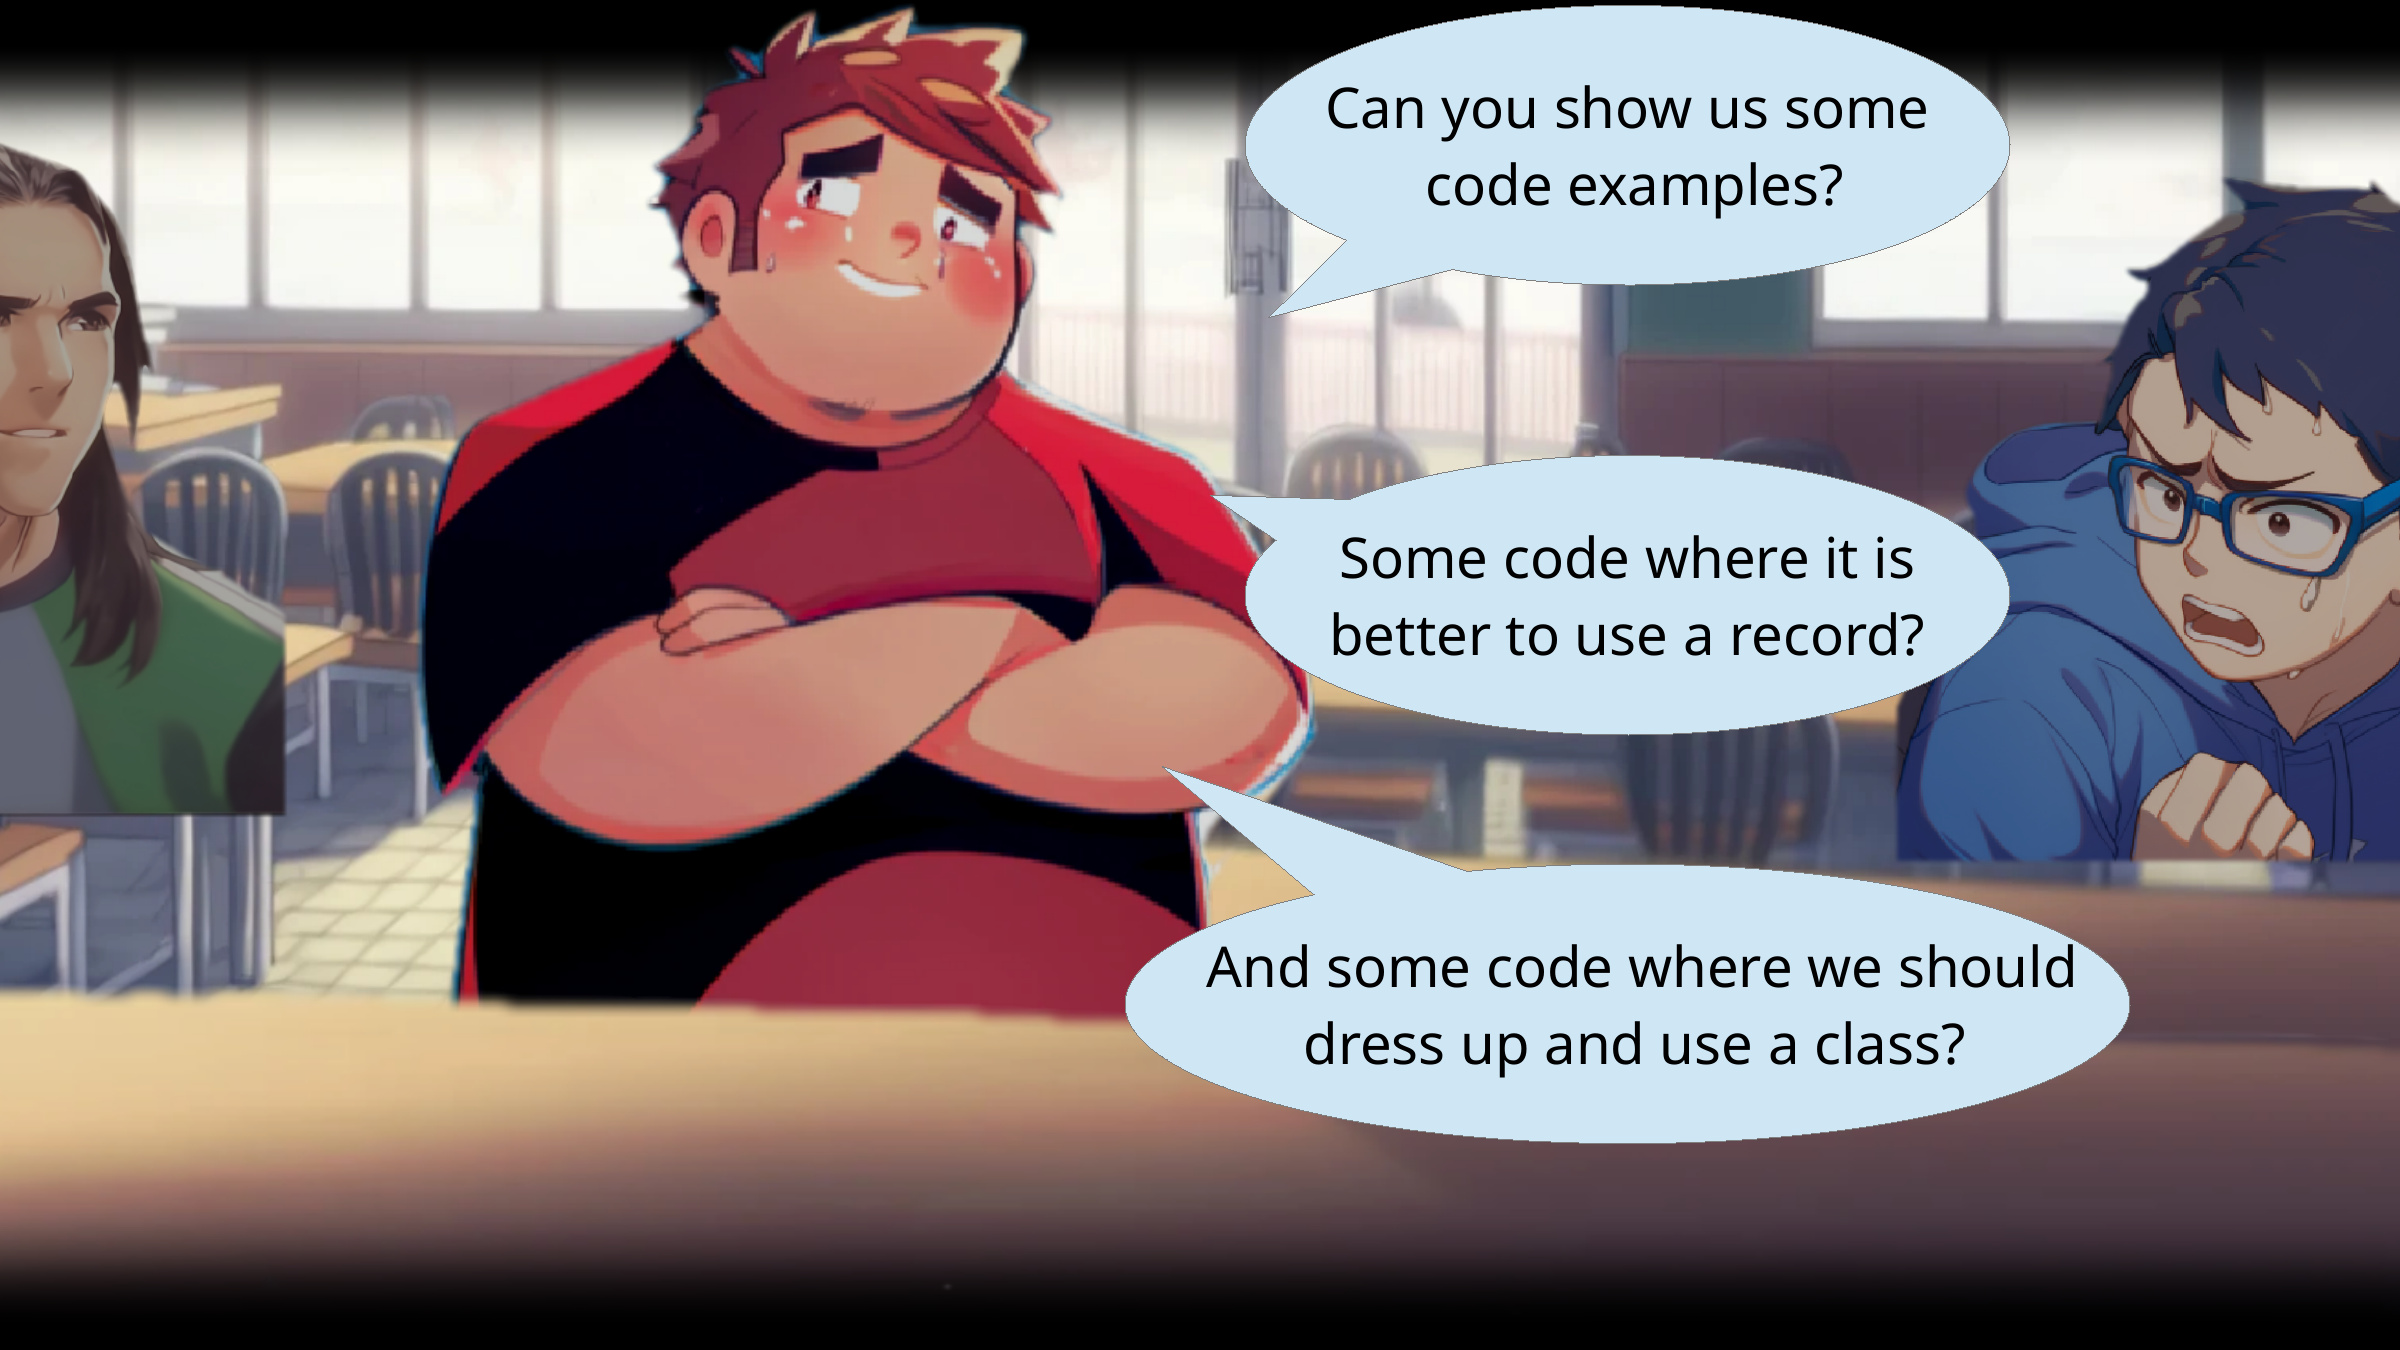

Can you show us some
 code examples?
Some code where it is
better to use a record?
 And some code where we should
 dress up and use a class?